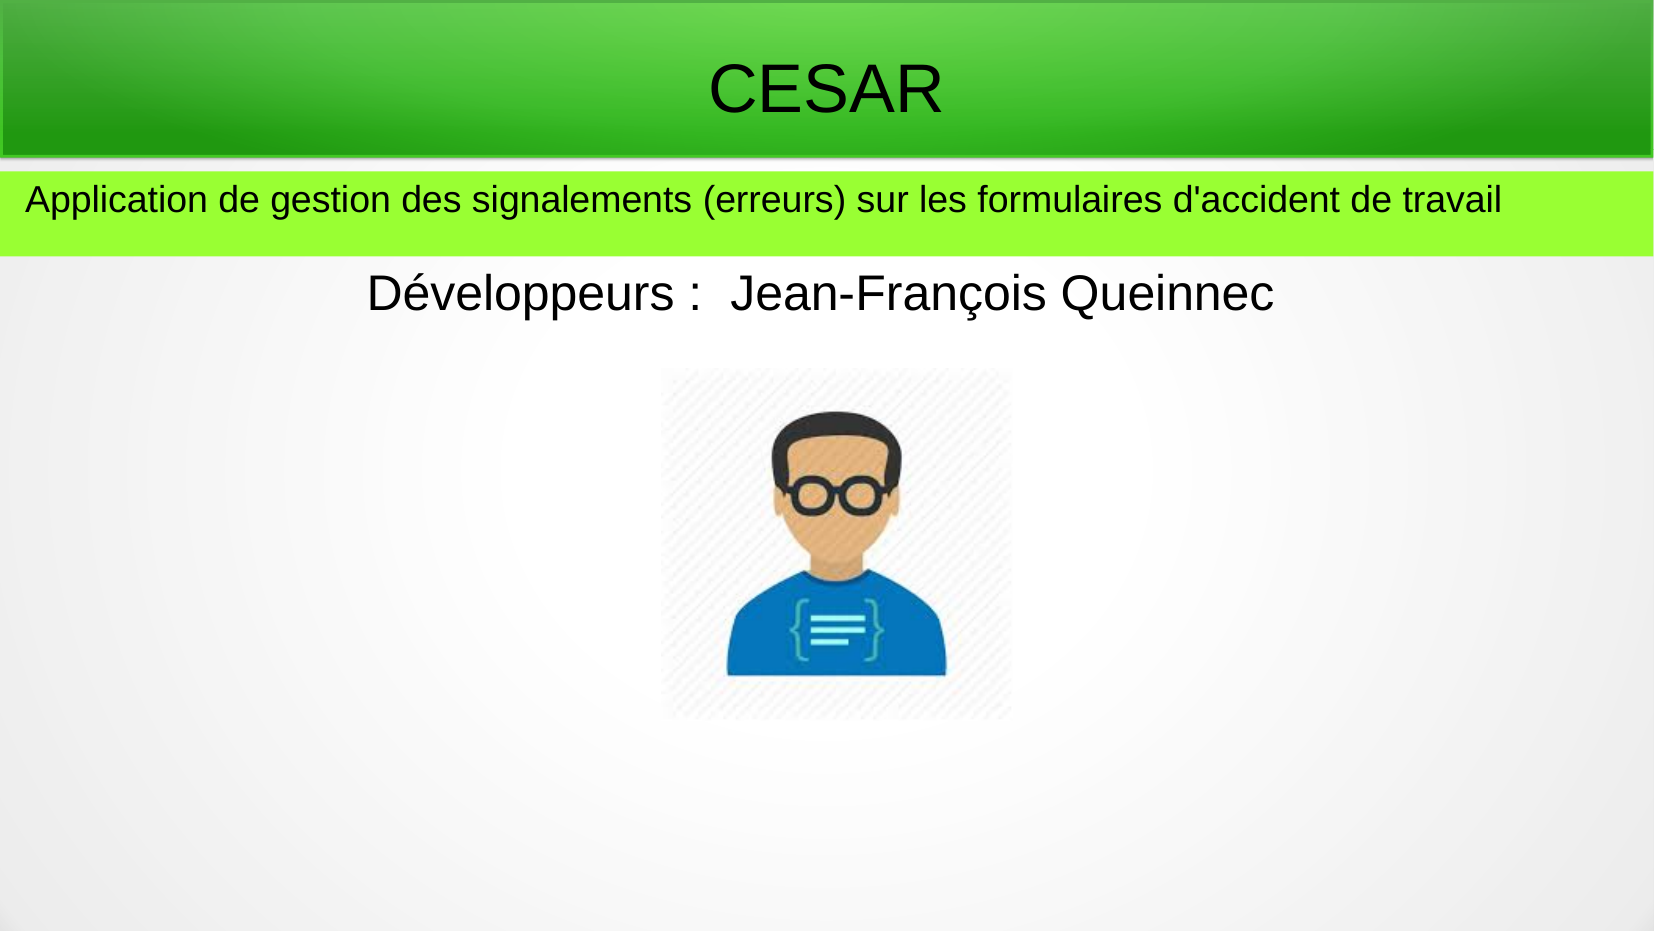

# CESAR
 Application de gestion des signalements (erreurs) sur les formulaires d'accident de travail
Développeurs : Jean-François Queinnec